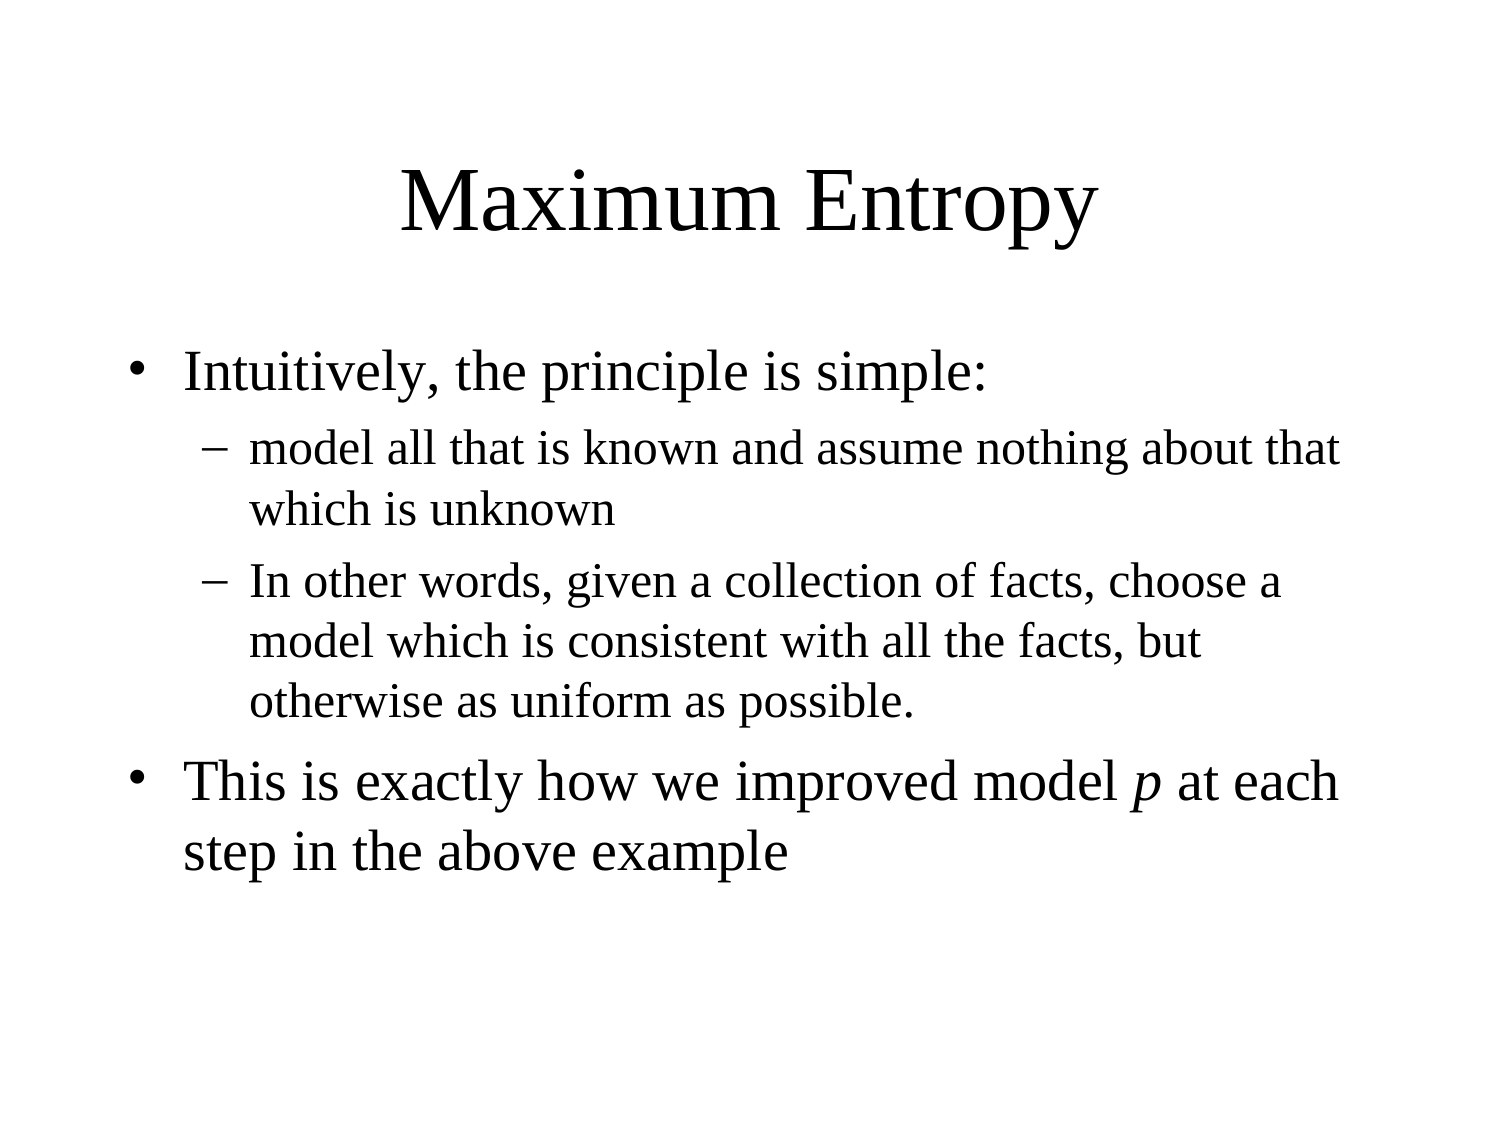

# Maximum Entropy
Intuitively, the principle is simple:
model all that is known and assume nothing about that which is unknown
In other words, given a collection of facts, choose a model which is consistent with all the facts, but otherwise as uniform as possible.
This is exactly how we improved model p at each step in the above example